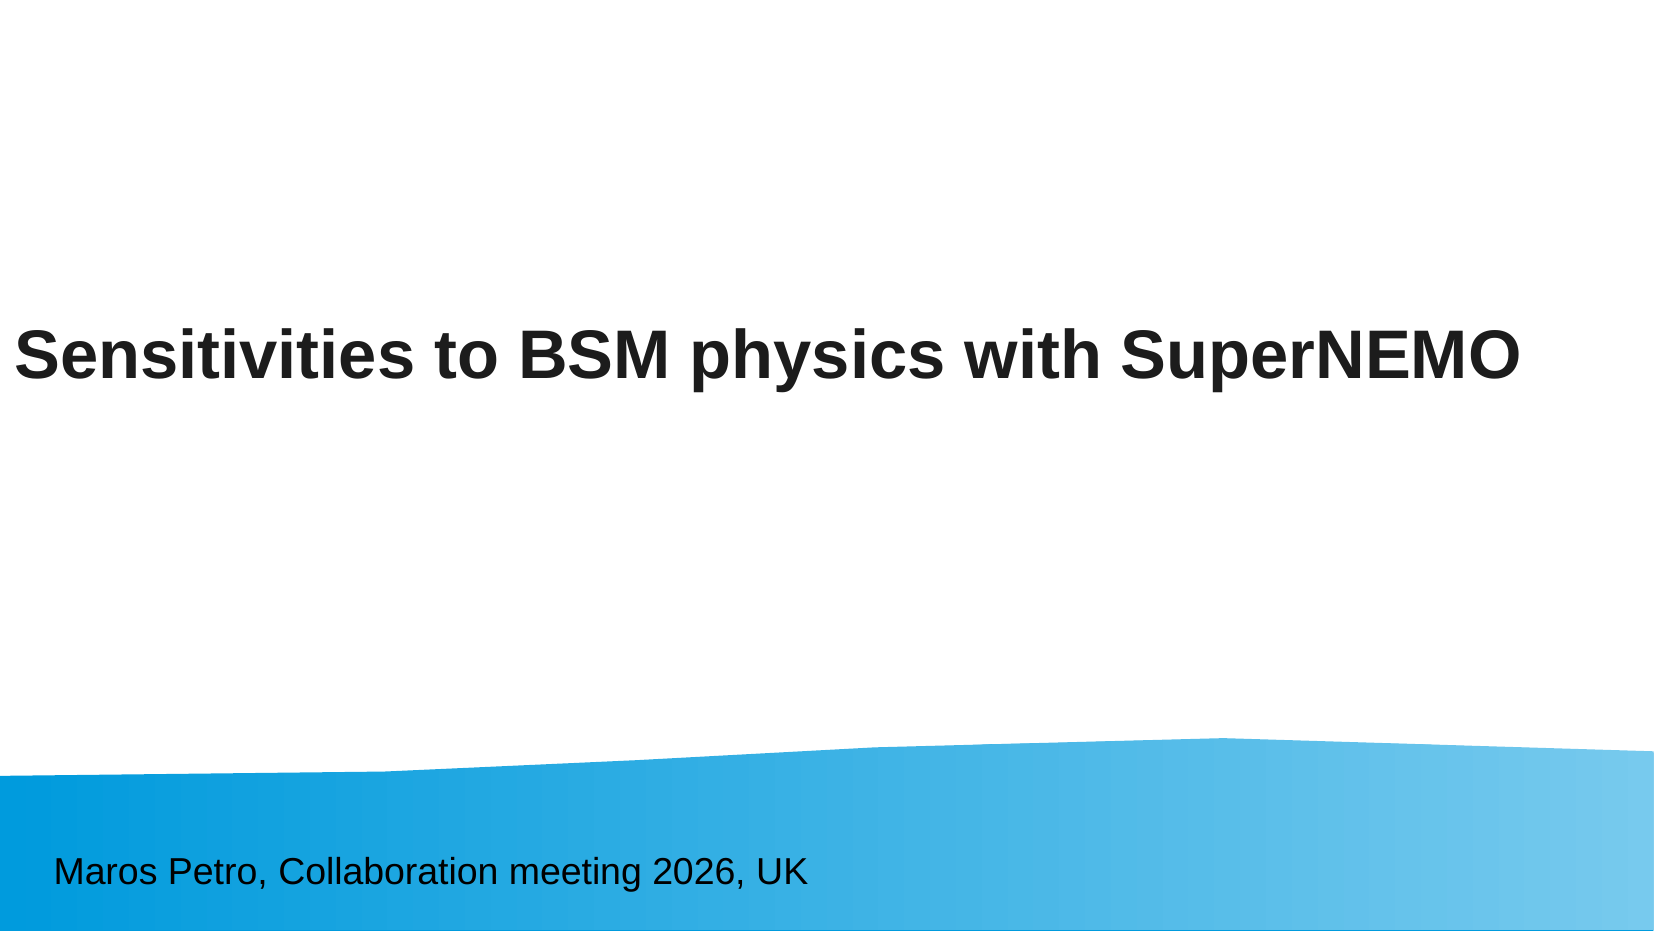

# Sensitivities to BSM physics with SuperNEMO
Maros Petro, Collaboration meeting 2026, UK